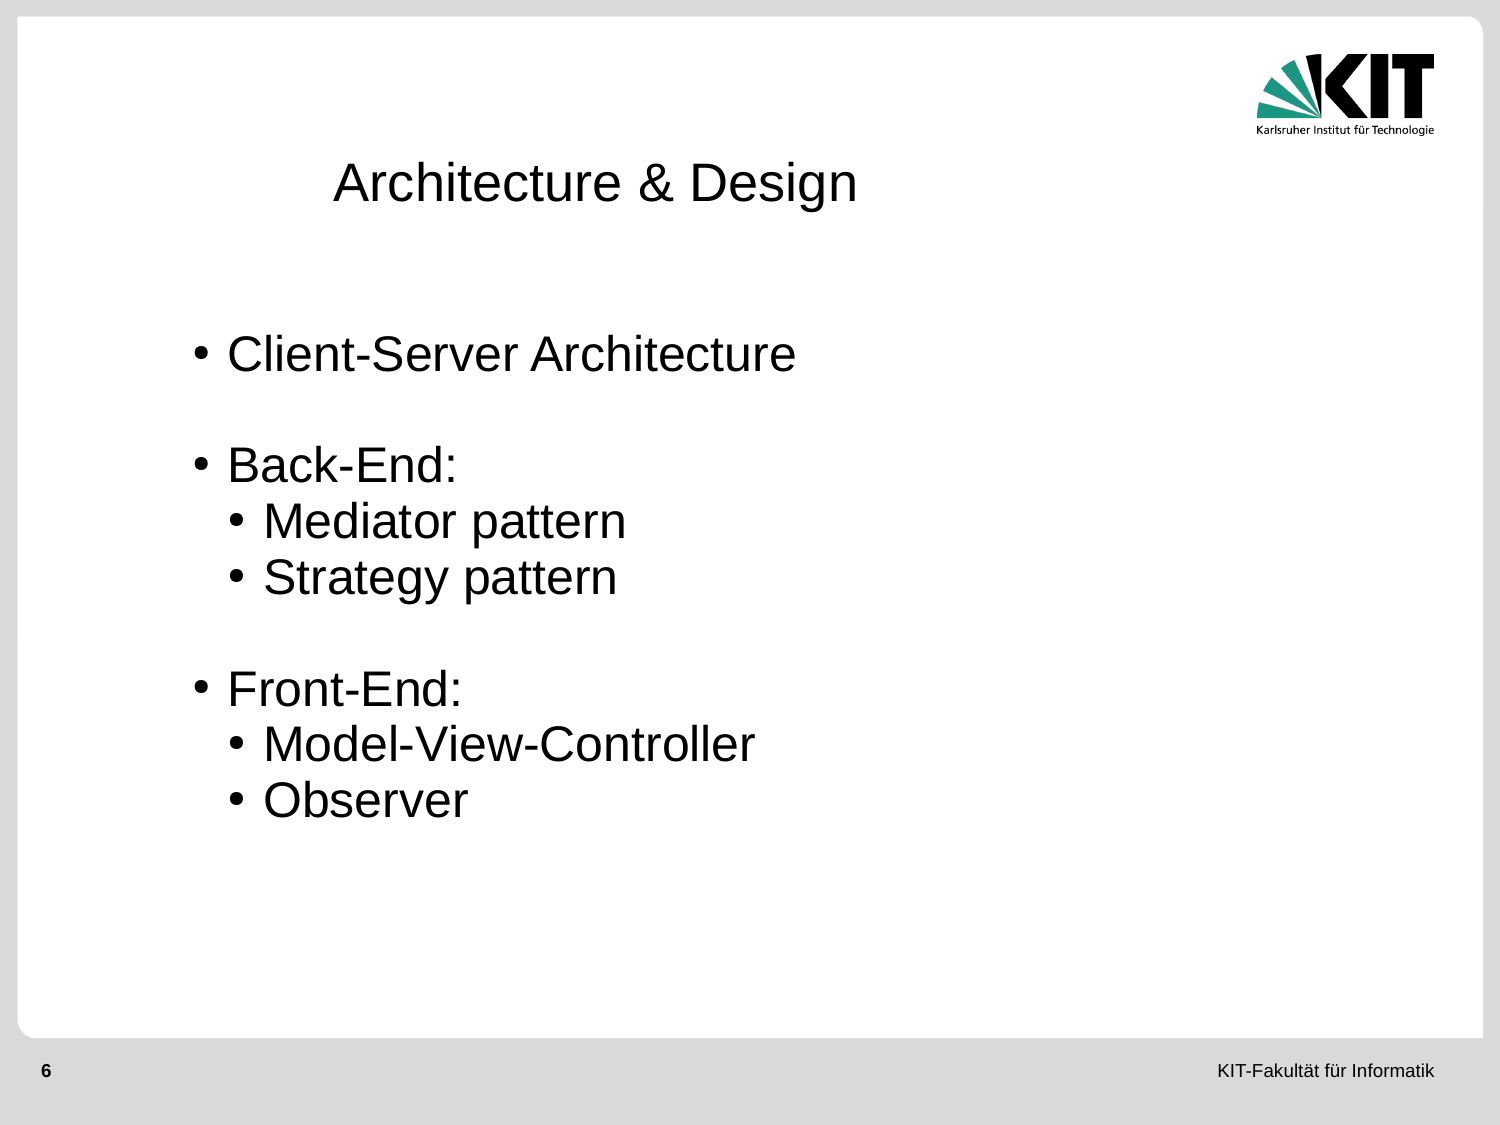

Architecture & Design
Client-Server Architecture
Back-End:
Mediator pattern
Strategy pattern
Front-End:
Model-View-Controller
Observer